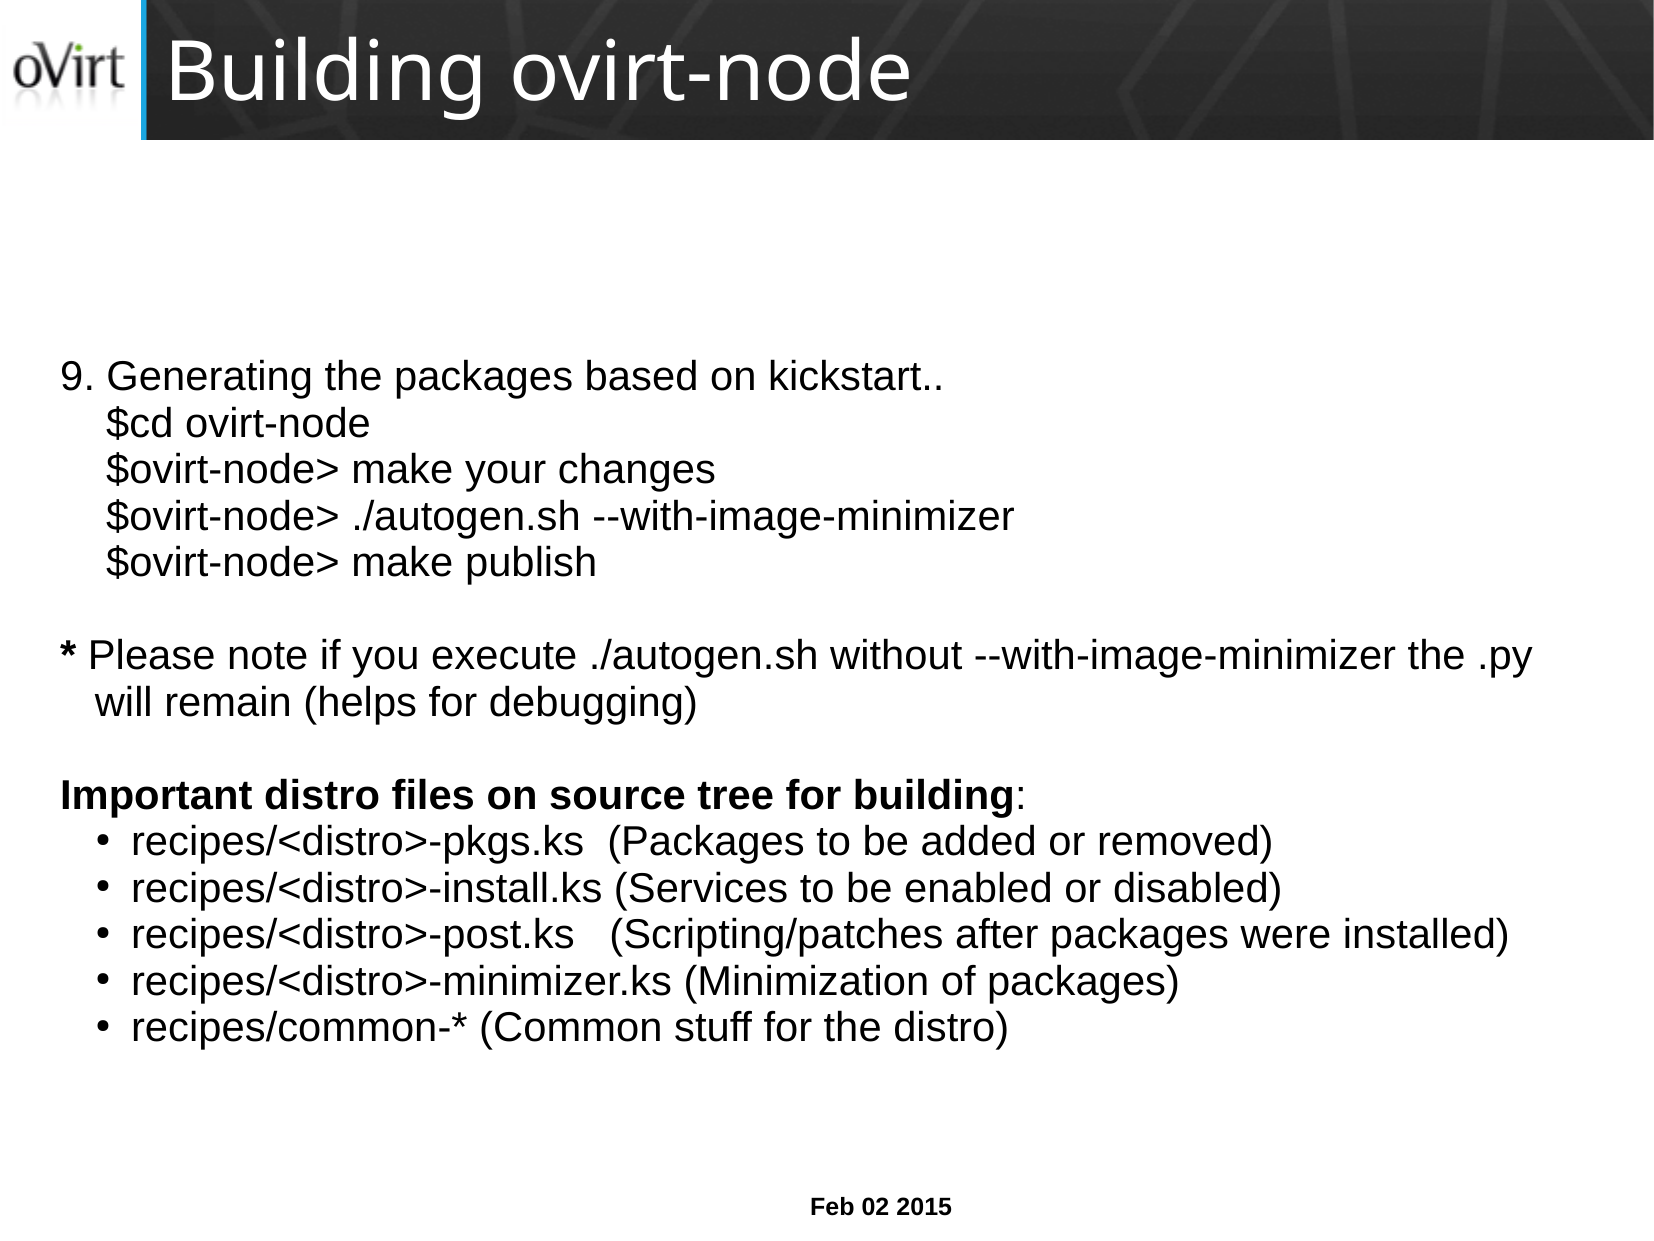

# Building ovirt-node
9. Generating the packages based on kickstart..
 $cd ovirt-node
 $ovirt-node> make your changes
 $ovirt-node> ./autogen.sh --with-image-minimizer
 $ovirt-node> make publish
* Please note if you execute ./autogen.sh without --with-image-minimizer the .py
 will remain (helps for debugging)
Important distro files on source tree for building:
recipes/<distro>-pkgs.ks (Packages to be added or removed)
recipes/<distro>-install.ks (Services to be enabled or disabled)
recipes/<distro>-post.ks (Scripting/patches after packages were installed)
recipes/<distro>-minimizer.ks (Minimization of packages)
recipes/common-* (Common stuff for the distro)